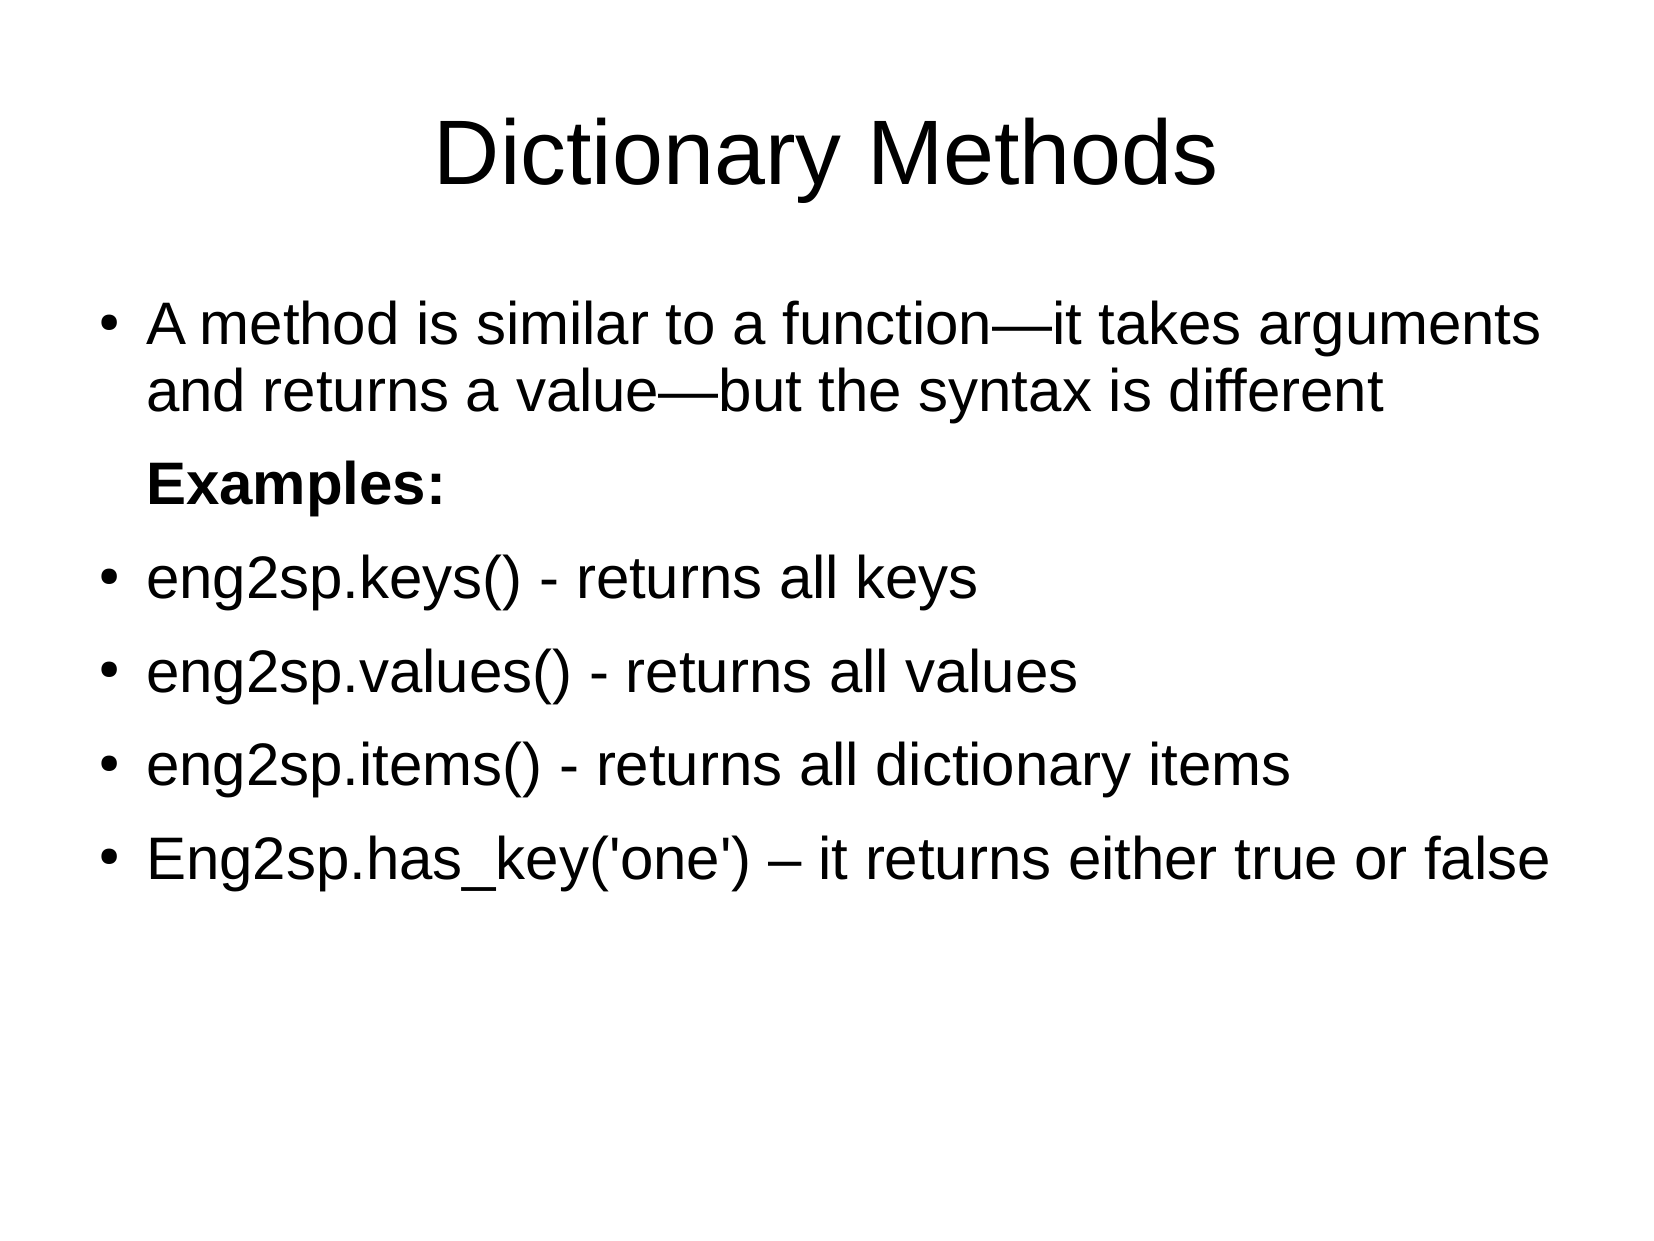

# Dictionary Methods
A method is similar to a function—it takes arguments and returns a value—but the syntax is different
Examples:
eng2sp.keys() - returns all keys
eng2sp.values() - returns all values
eng2sp.items() - returns all dictionary items
Eng2sp.has_key('one') – it returns either true or false